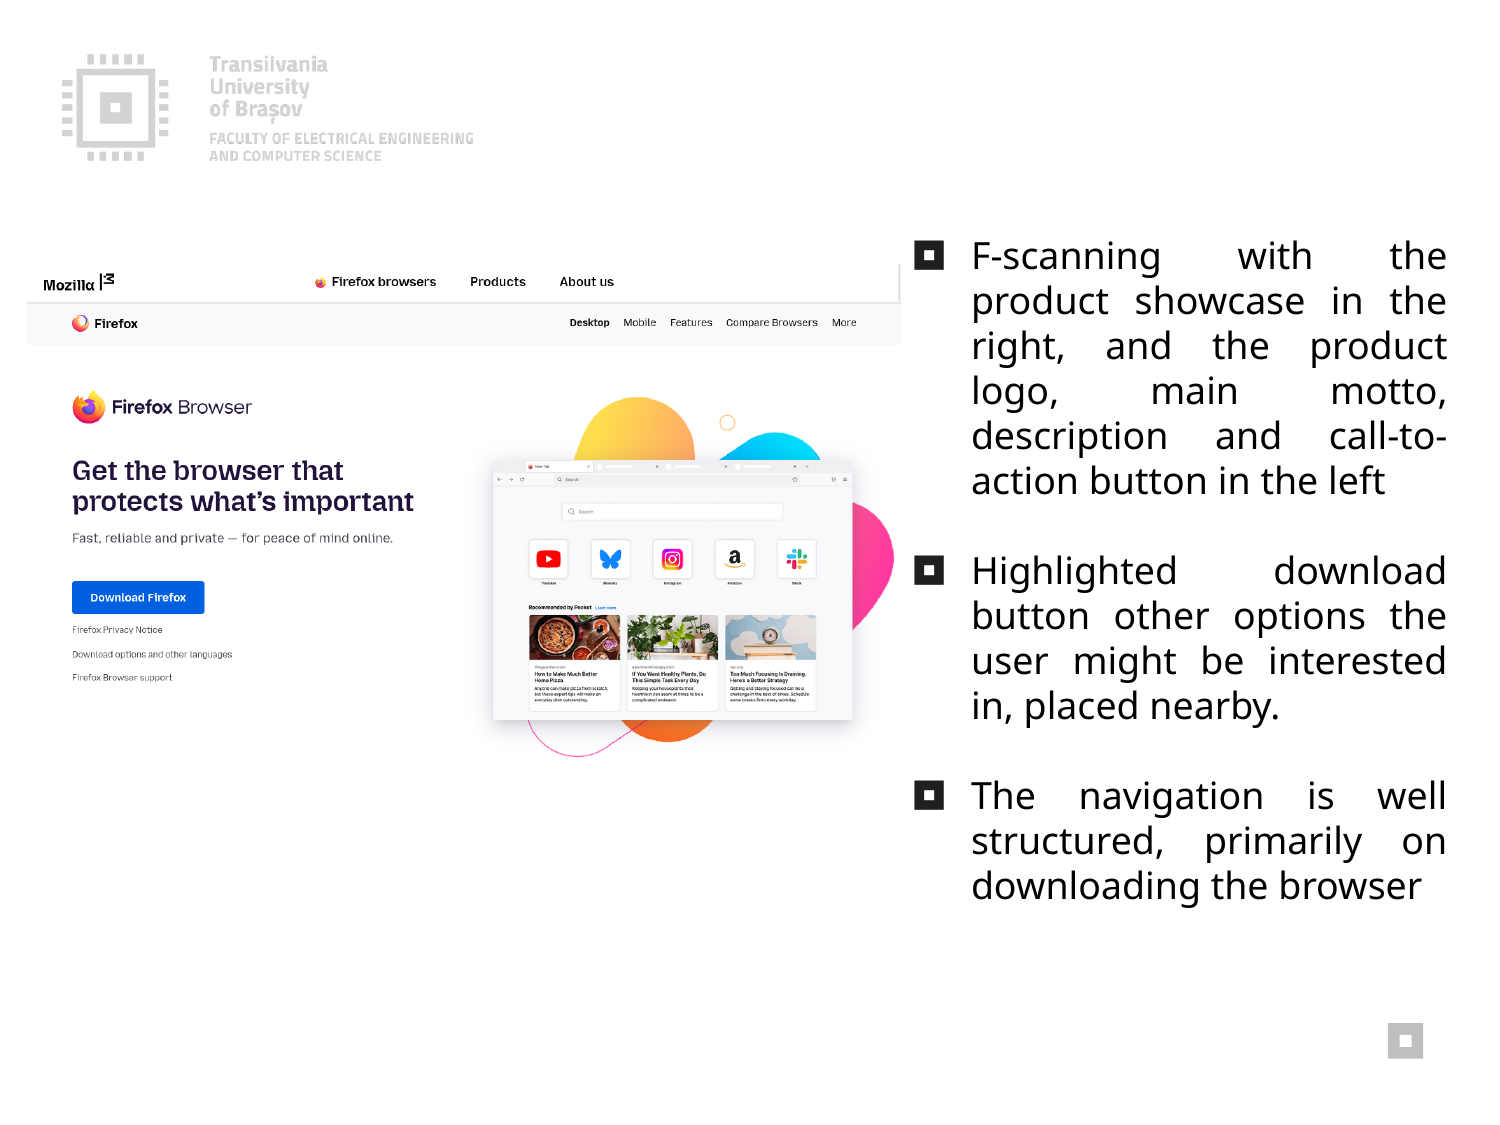

F-scanning with the product showcase in the right, and the product logo, main motto, description and call-to-action button in the left
Highlighted download button other options the user might be interested in, placed nearby.
The navigation is well structured, primarily on downloading the browser